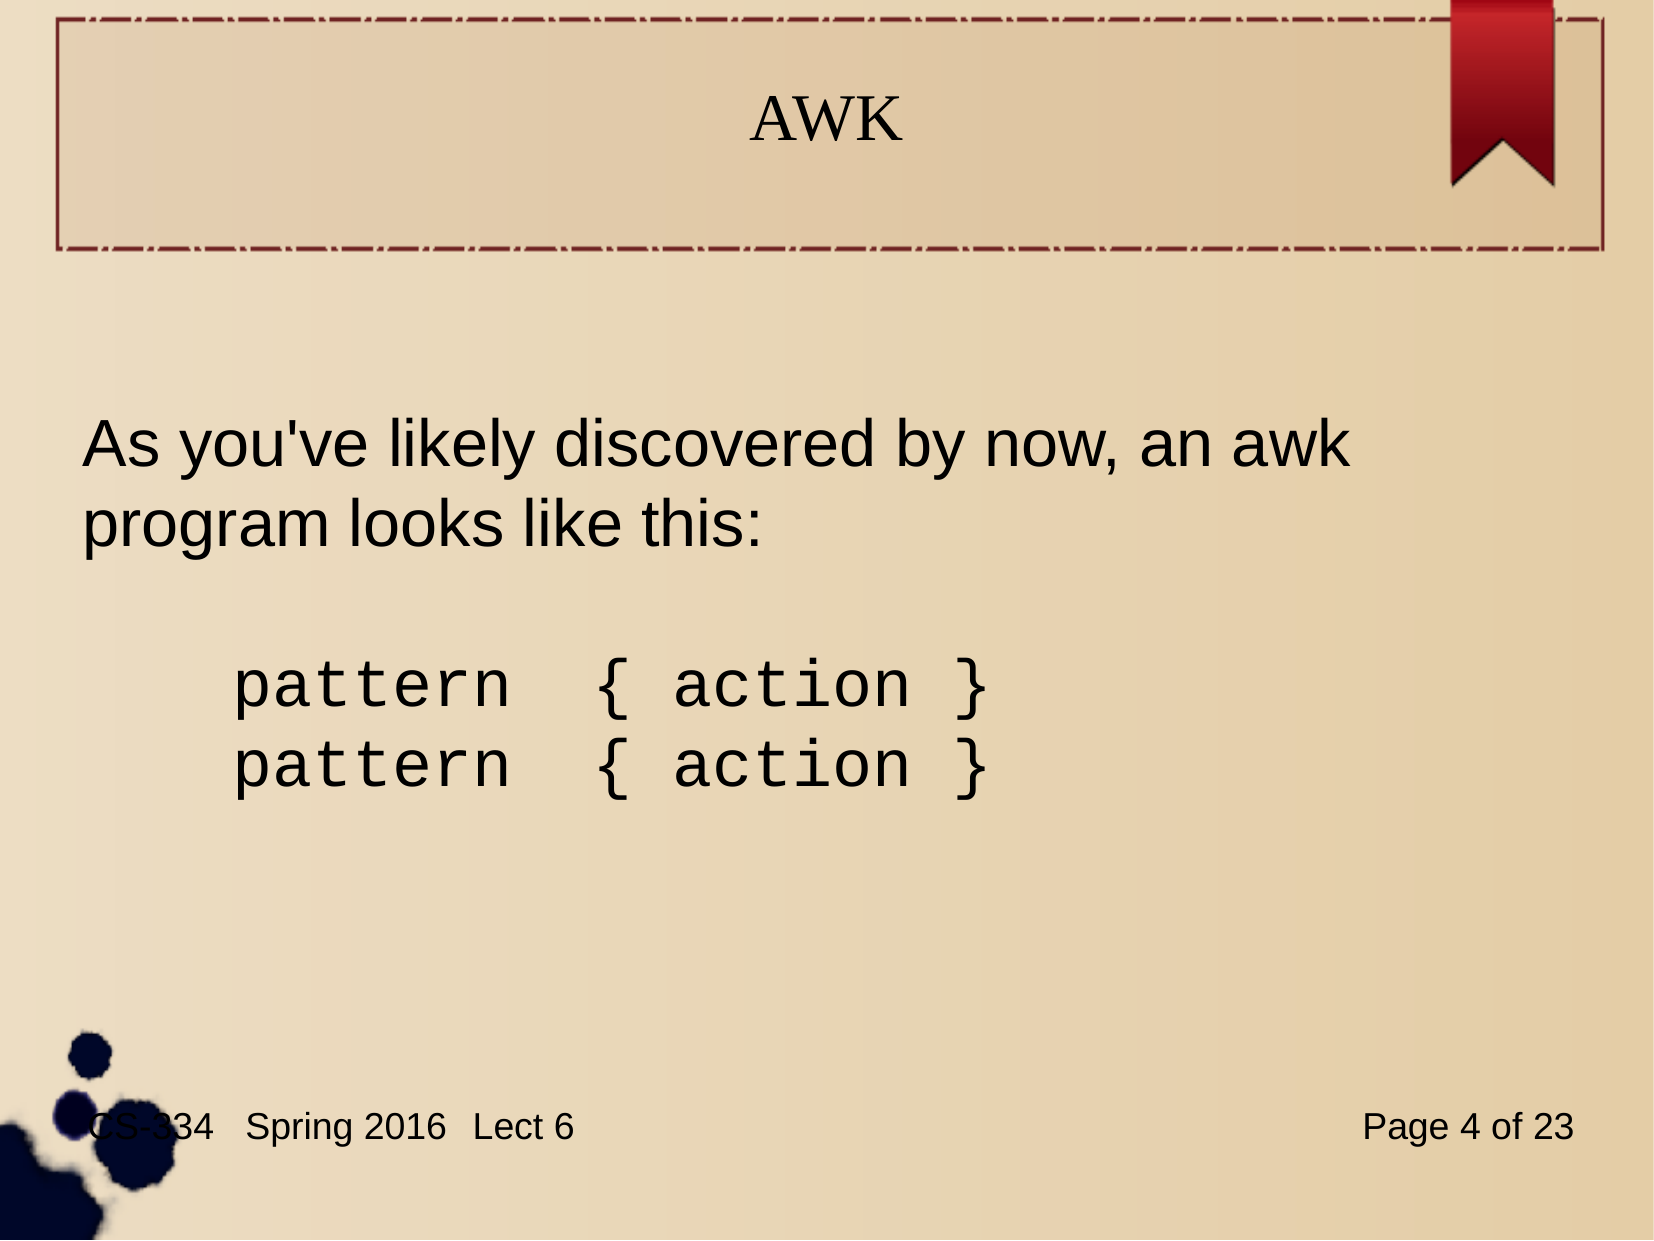

AWK
As you've likely discovered by now, an awk program looks like this:
		pattern { action }
 	pattern { action }
CS-334 Spring 2016	 Lect 6											Page of 23